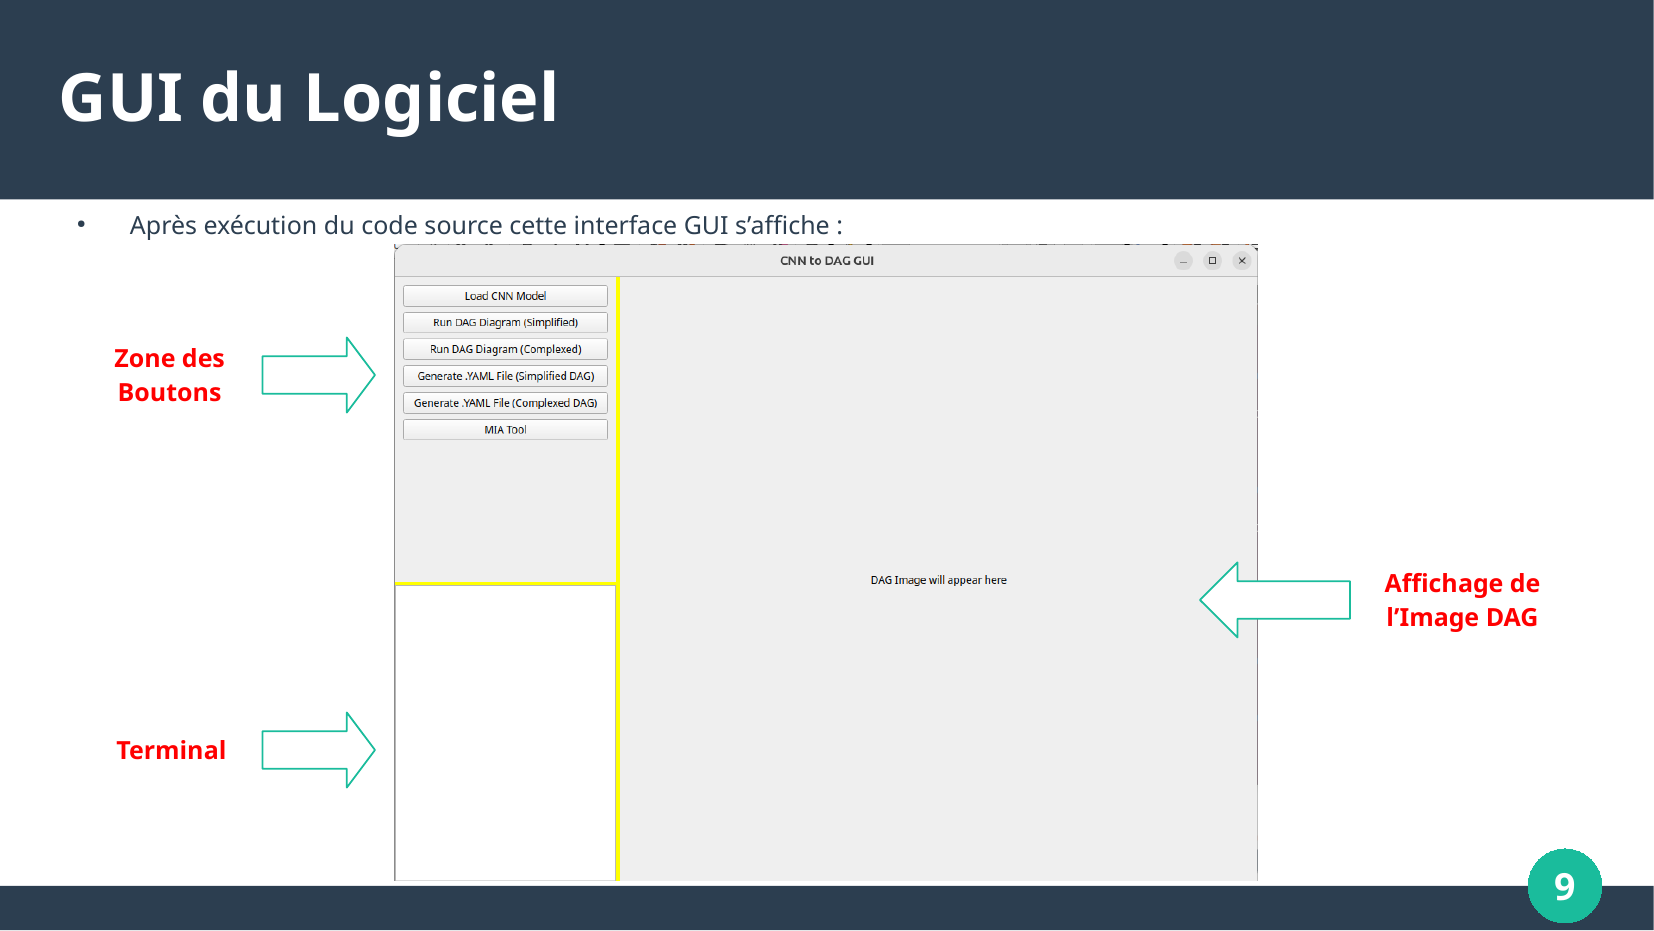

GUI du Logiciel
# Après exécution du code source cette interface GUI s’affiche :
Zone des Boutons
Affichage de l’Image DAG
Terminal
9